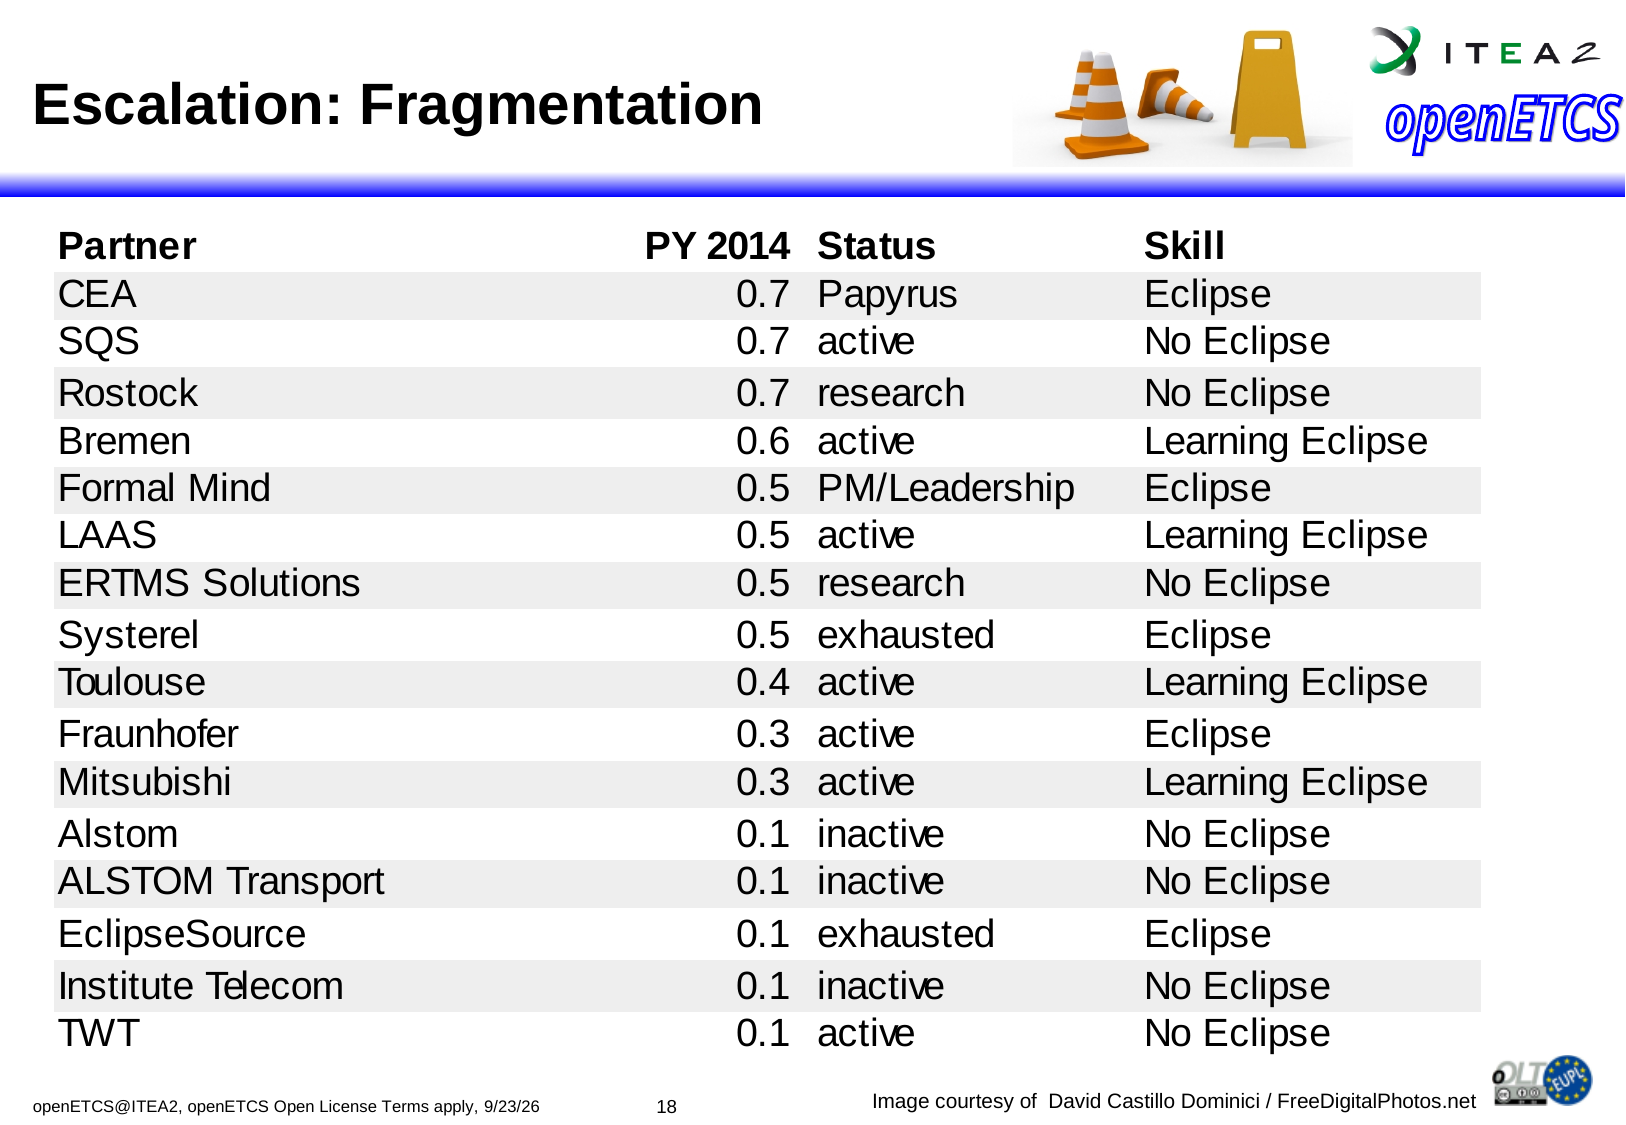

# Escalation: Fragmentation
Image courtesy of David Castillo Dominici / FreeDigitalPhotos.net